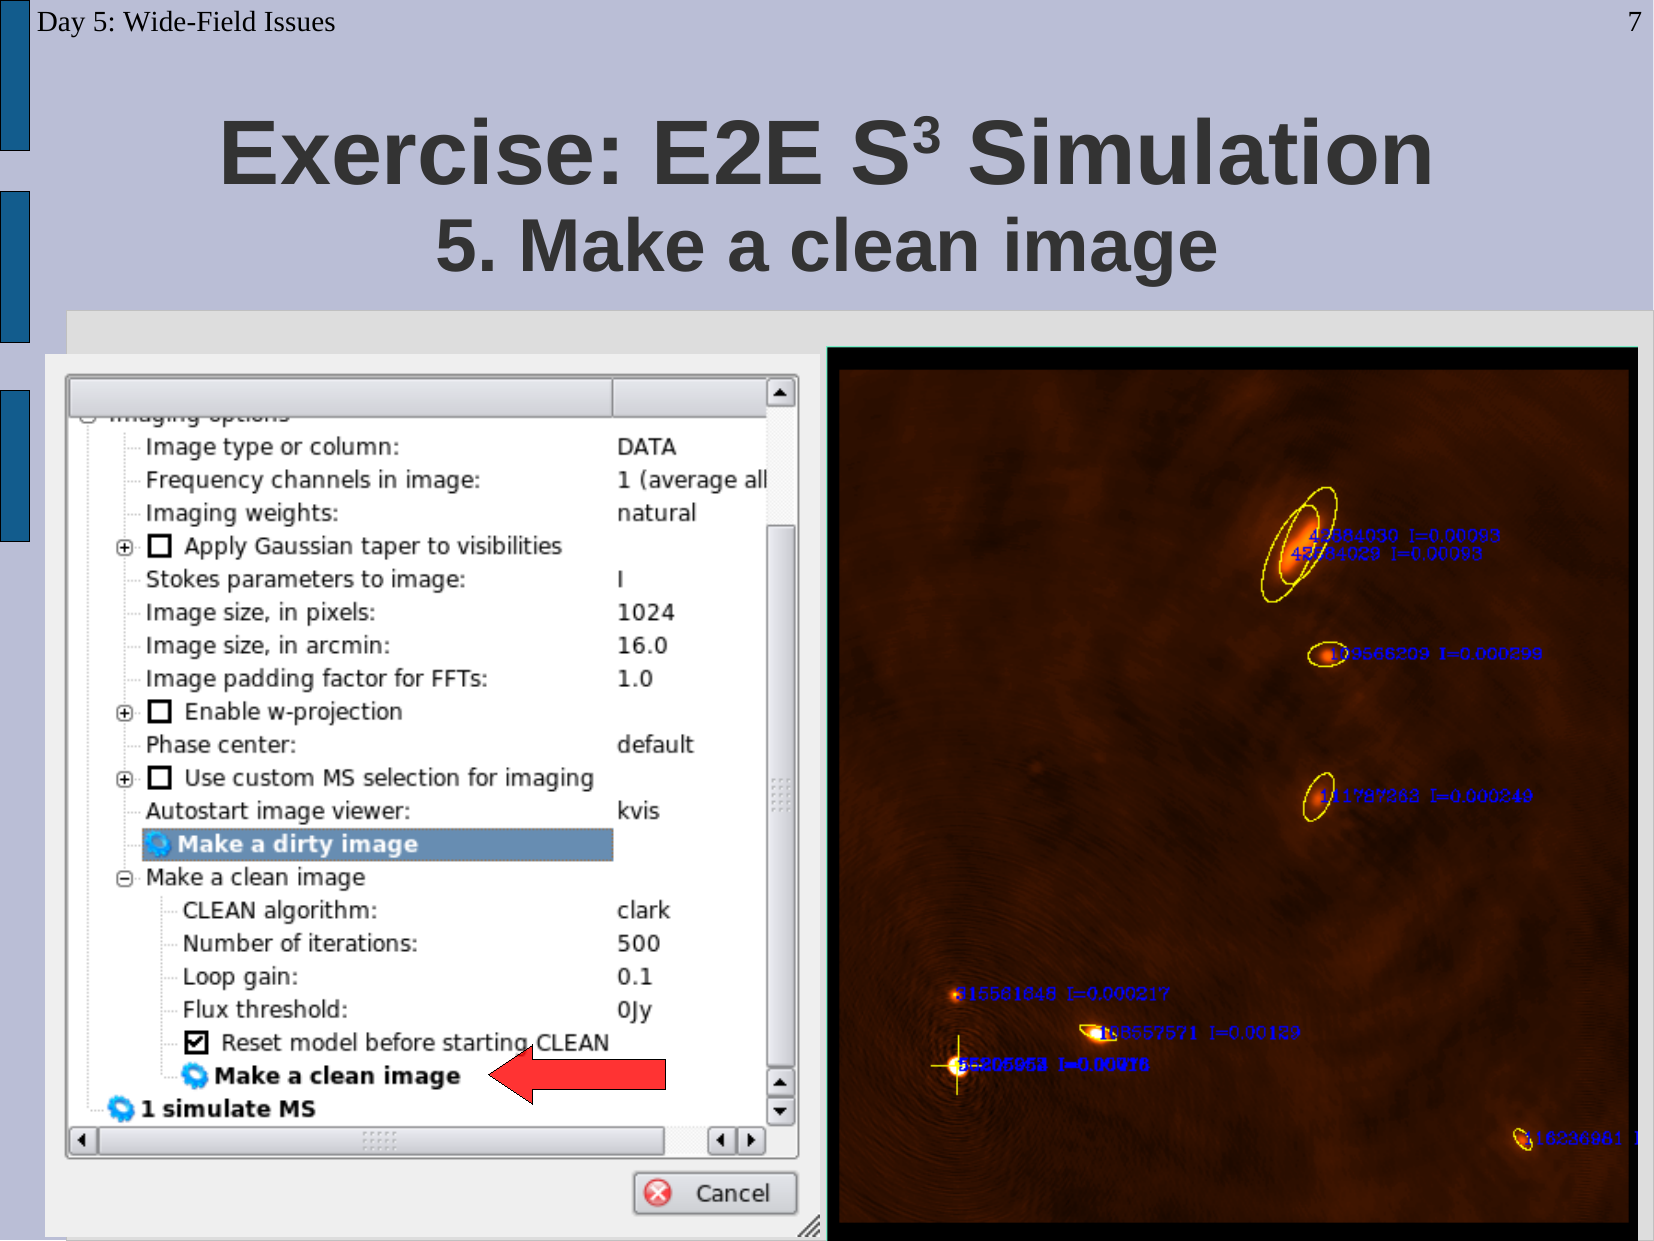

Day 5: Wide-Field Issues
7
# Exercise: E2E S3 Simulation 5. Make a clean image